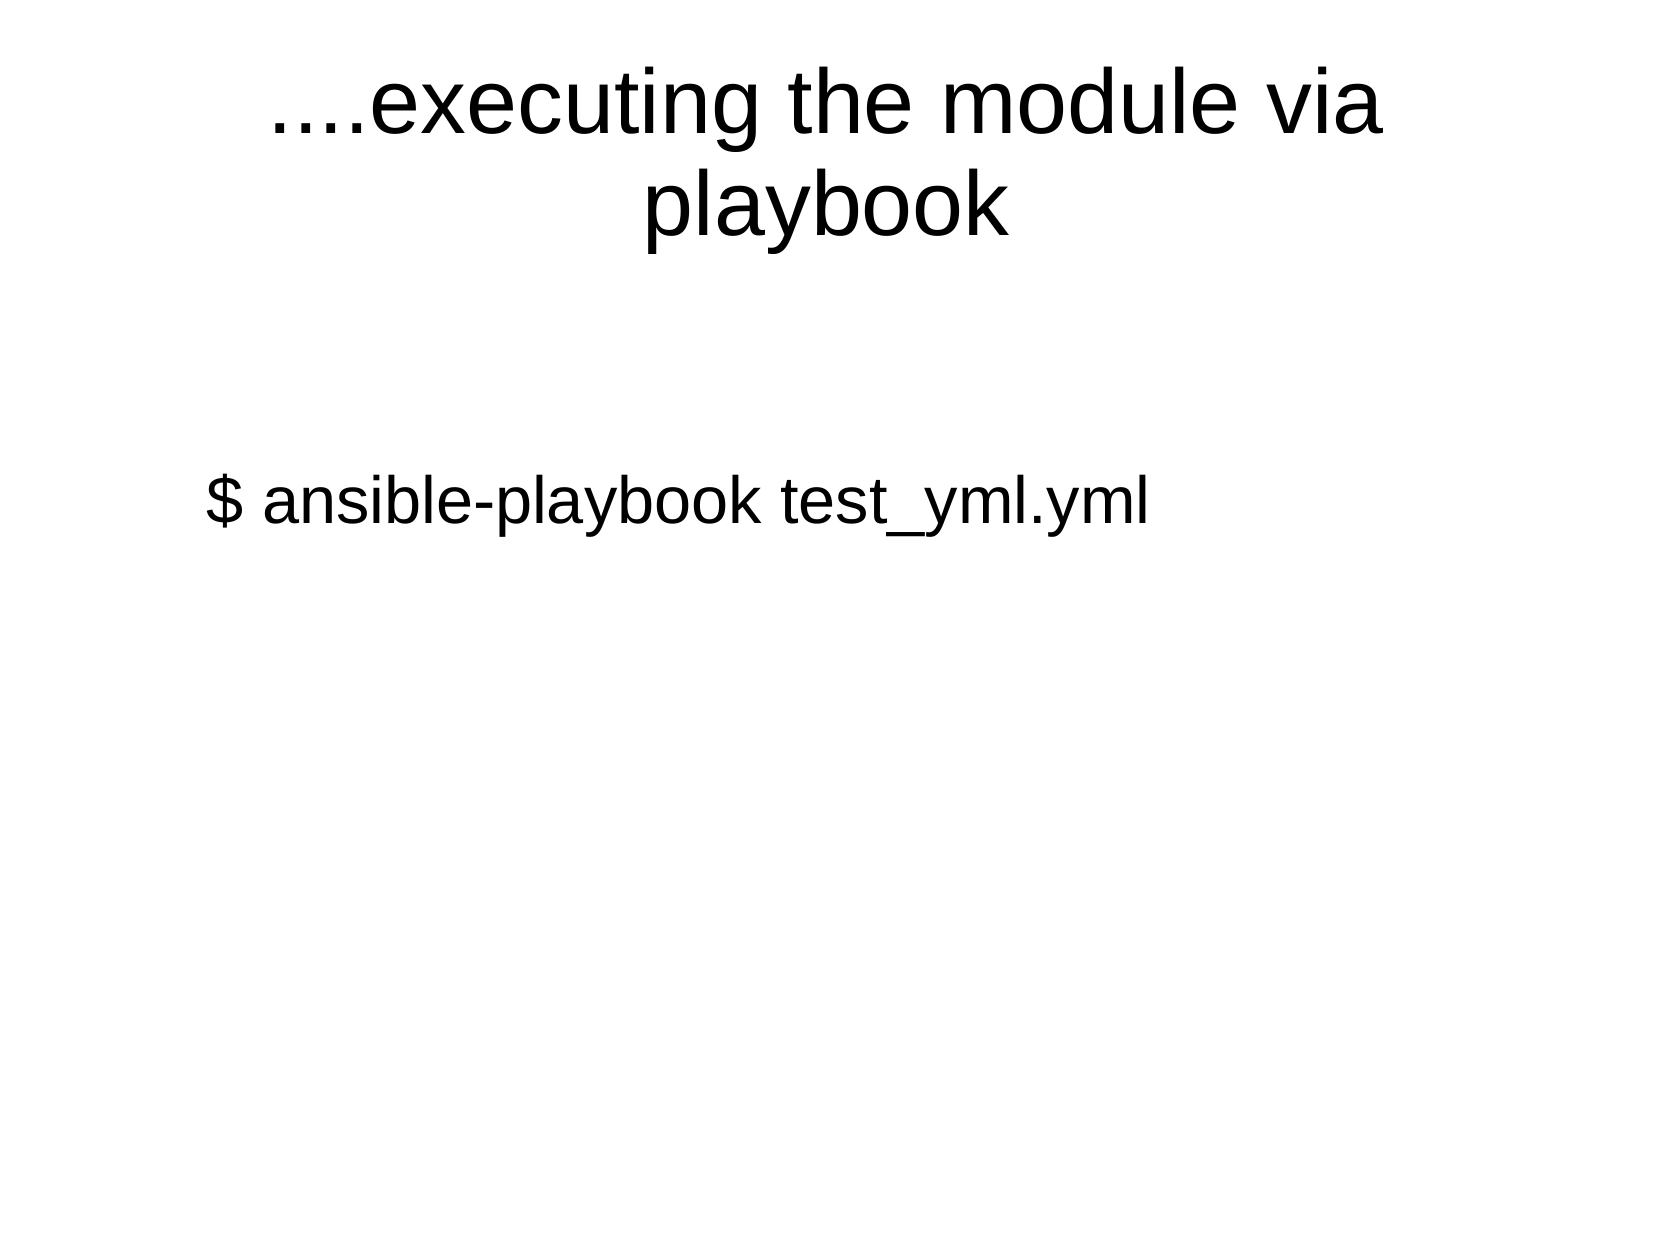

# ....executing the module via playbook
		$ ansible-playbook test_yml.yml